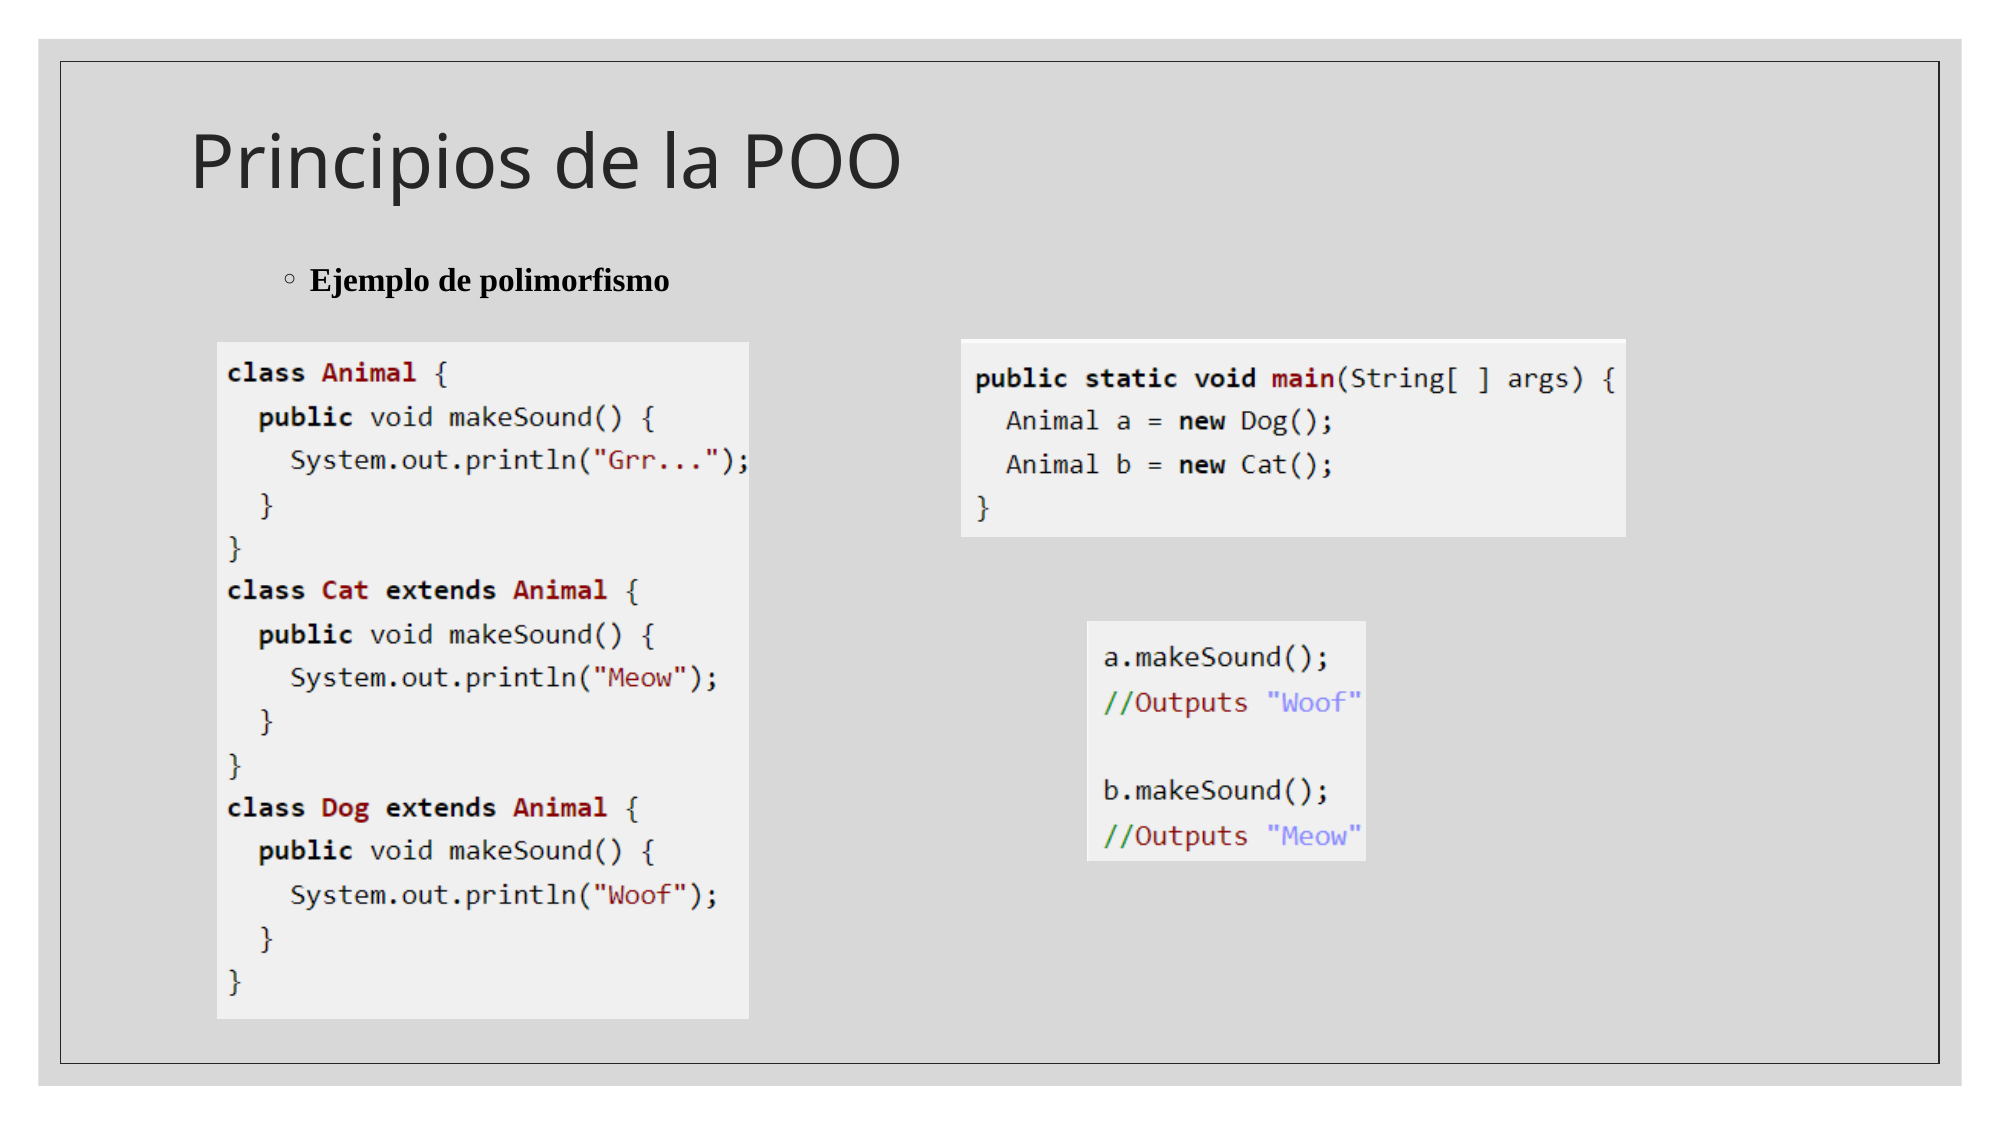

# Principios de la POO
Ejemplo de polimorfismo